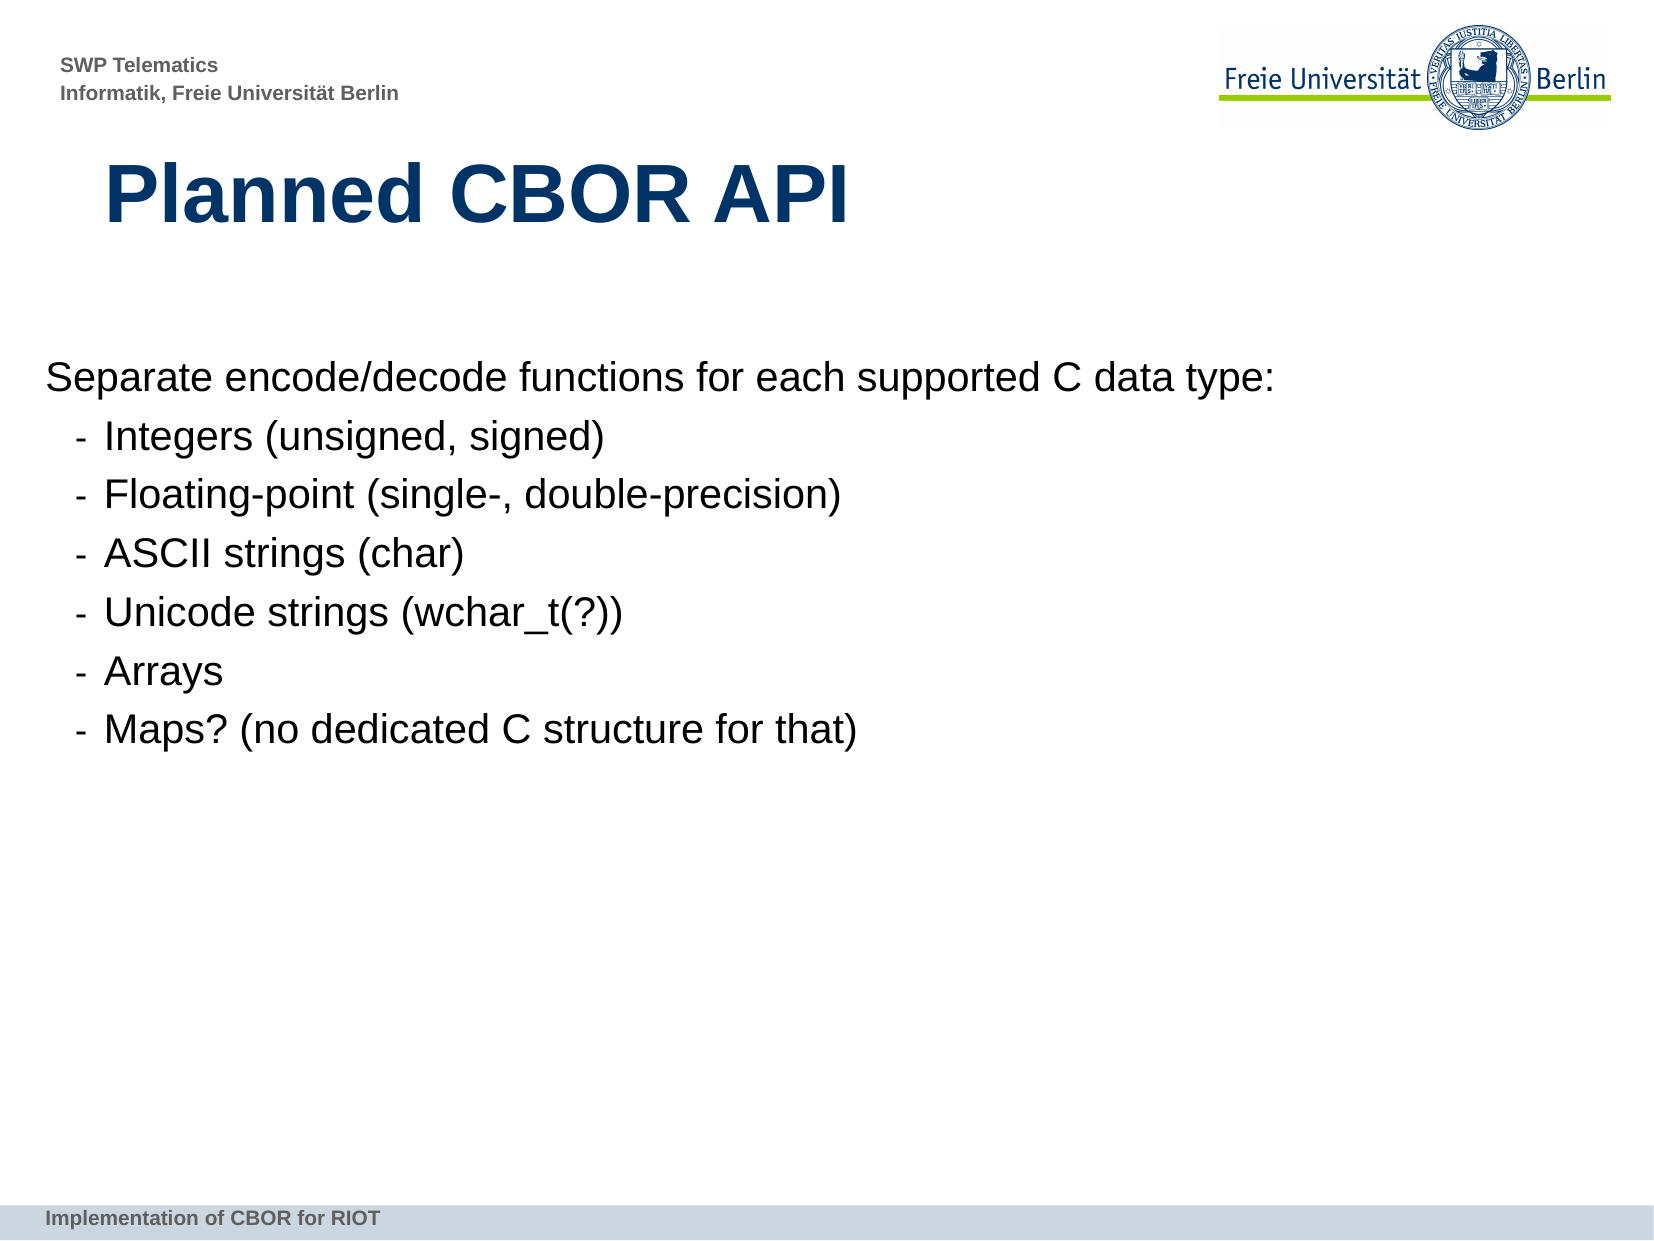

# Planned CBOR API
Separate encode/decode functions for each supported C data type:
Integers (unsigned, signed)
Floating-point (single-, double-precision)
ASCII strings (char)
Unicode strings (wchar_t(?))
Arrays
Maps? (no dedicated C structure for that)